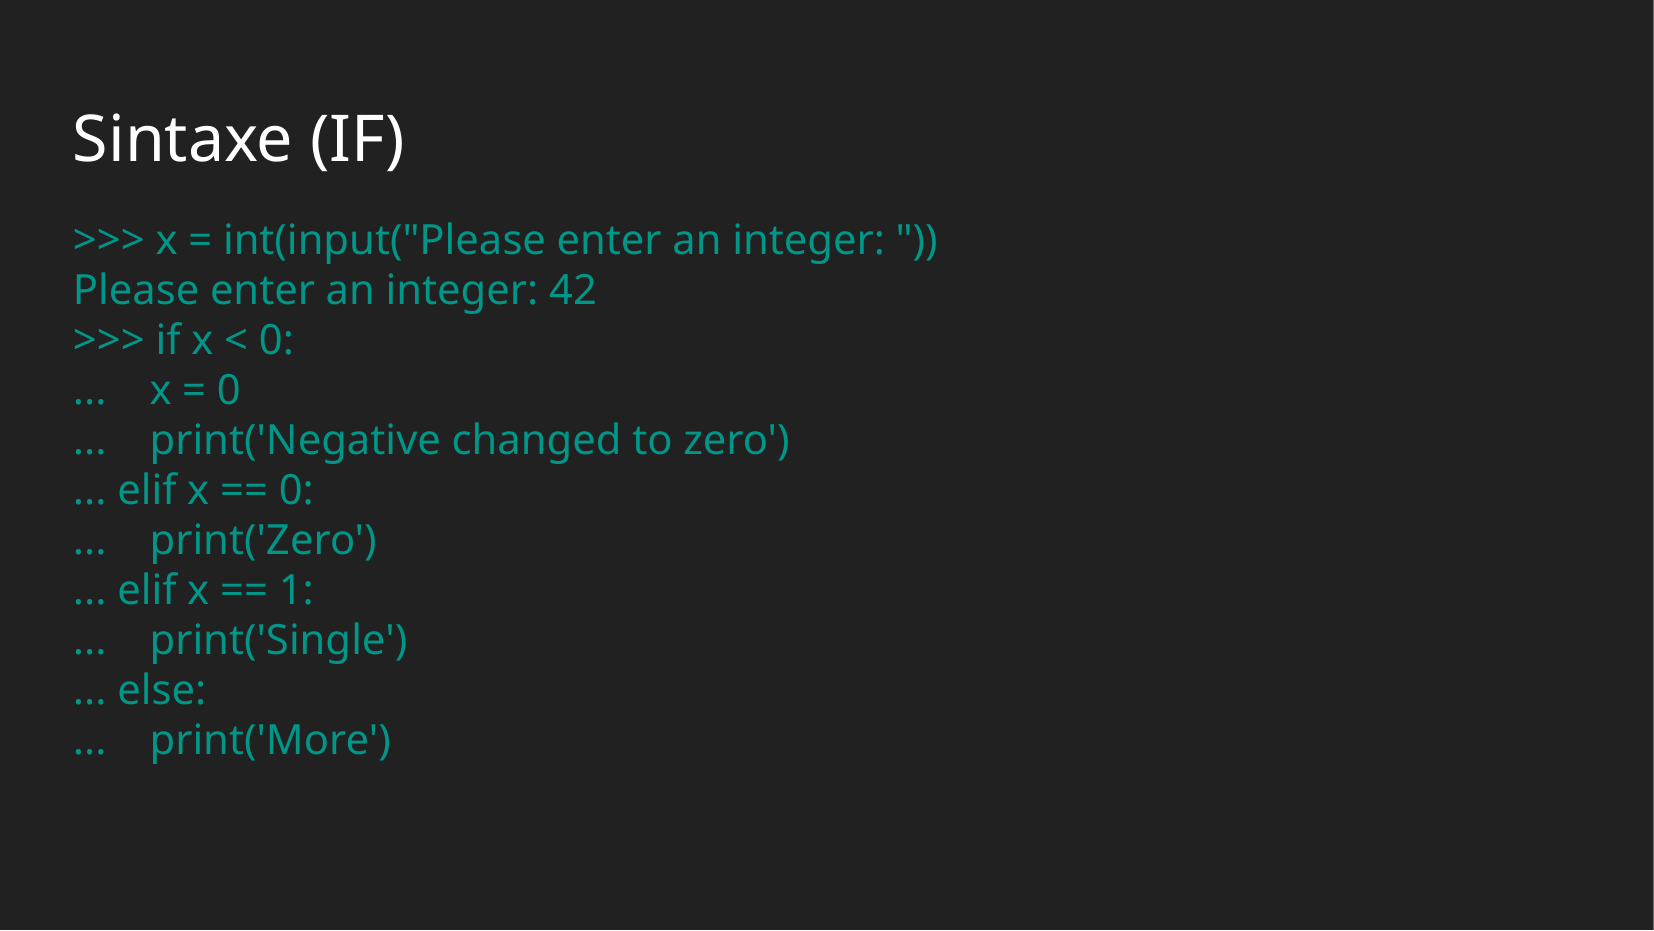

# Sintaxe (IF)
>>> x = int(input("Please enter an integer: "))
Please enter an integer: 42
>>> if x < 0:
... x = 0
... print('Negative changed to zero')
... elif x == 0:
... print('Zero')
... elif x == 1:
... print('Single')
... else:
... print('More')